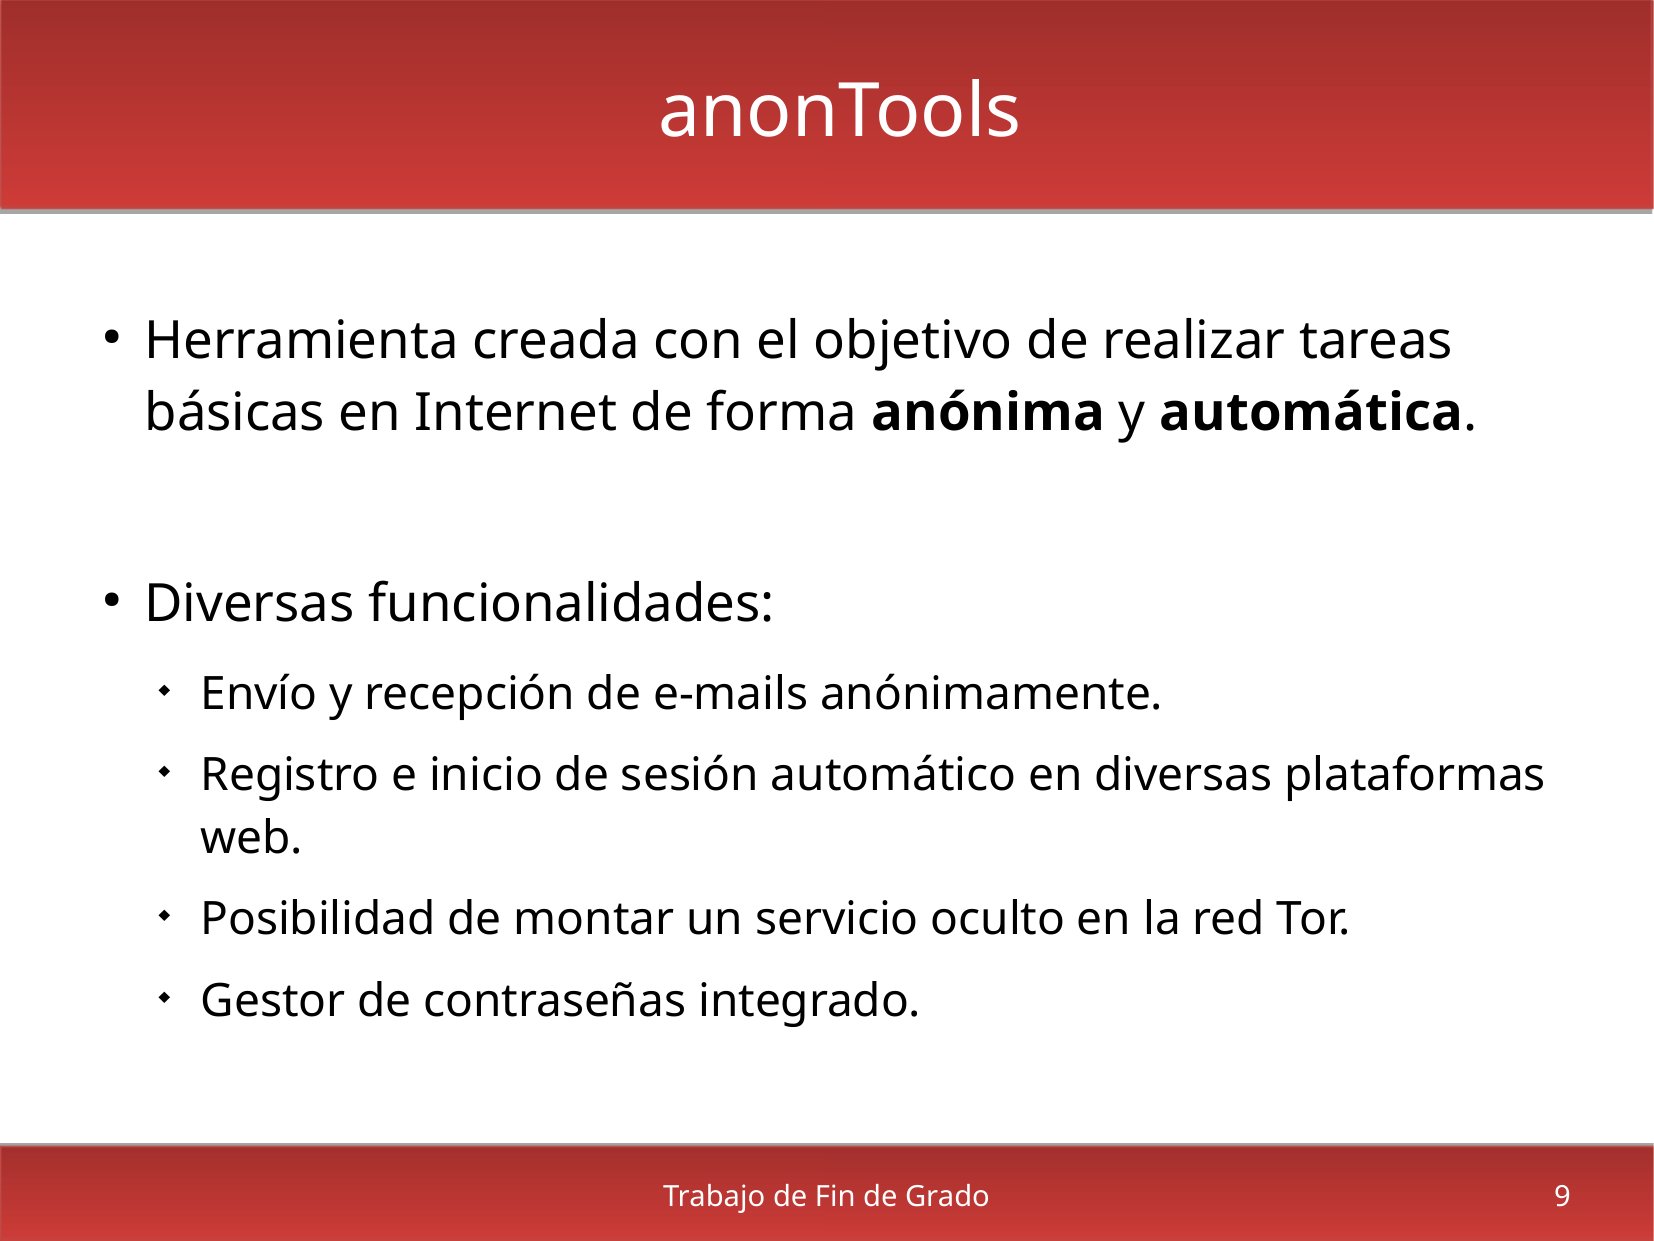

# anonTools
Herramienta creada con el objetivo de realizar tareas básicas en Internet de forma anónima y automática.
Diversas funcionalidades:
Envío y recepción de e-mails anónimamente.
Registro e inicio de sesión automático en diversas plataformas web.
Posibilidad de montar un servicio oculto en la red Tor.
Gestor de contraseñas integrado.
Trabajo de Fin de Grado
9